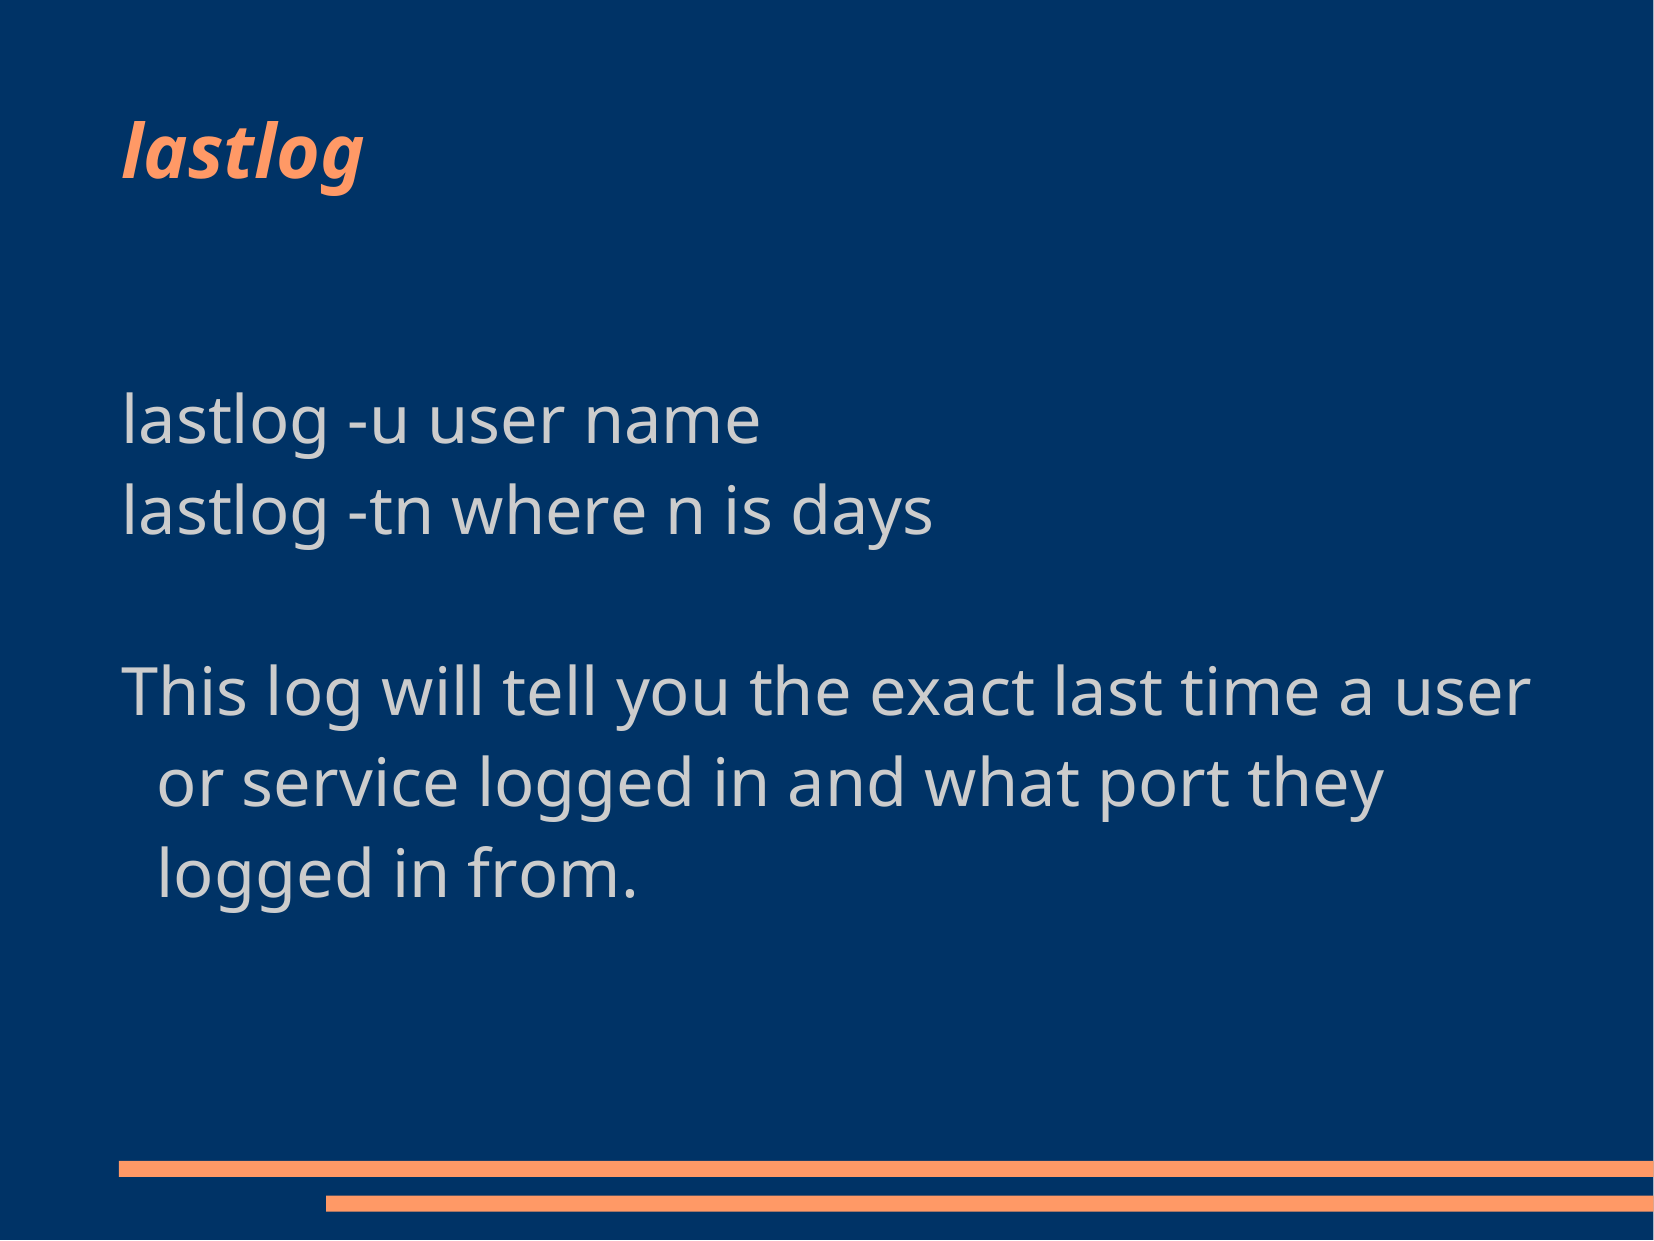

# lastlog
lastlog -u user name
lastlog -tn where n is days
This log will tell you the exact last time a user or service logged in and what port they logged in from.